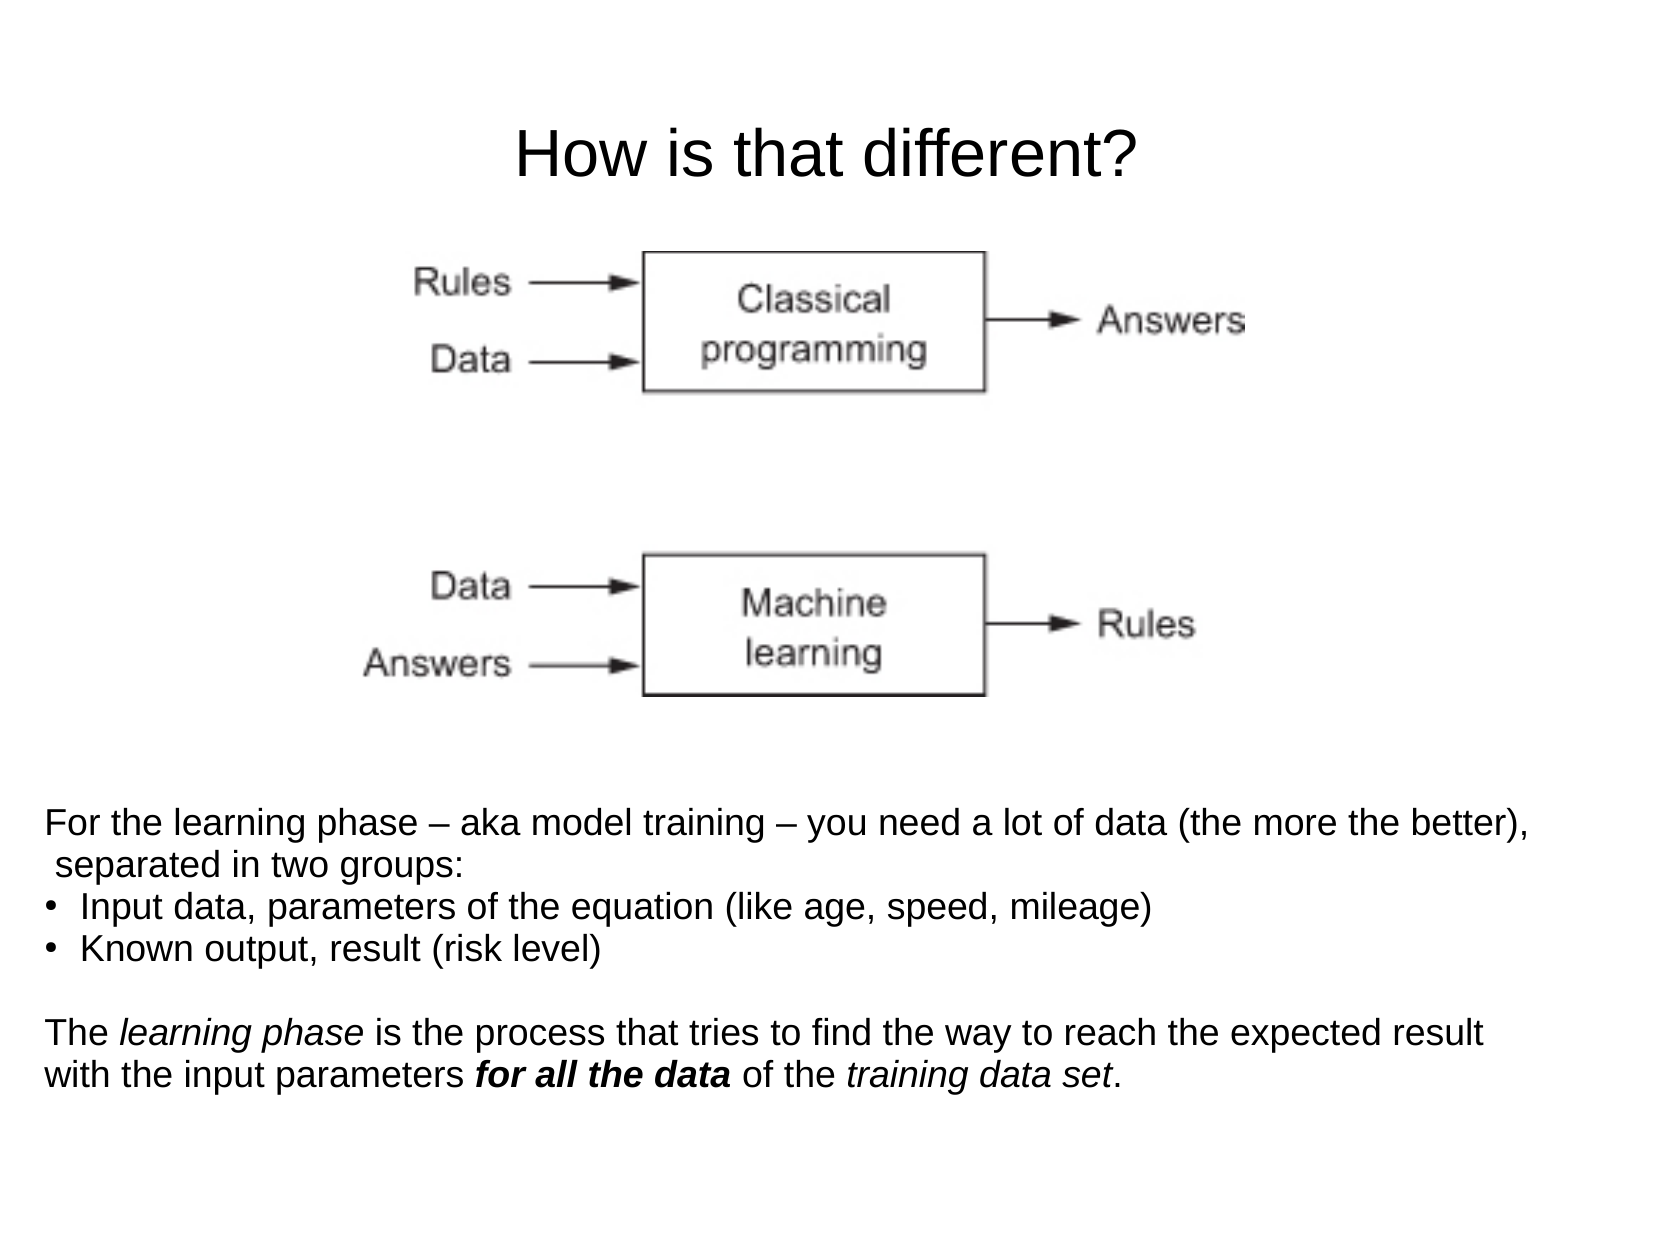

# How is that different?
For the learning phase – aka model training – you need a lot of data (the more the better),
 separated in two groups:
Input data, parameters of the equation (like age, speed, mileage)
Known output, result (risk level)
The learning phase is the process that tries to find the way to reach the expected result
with the input parameters for all the data of the training data set.